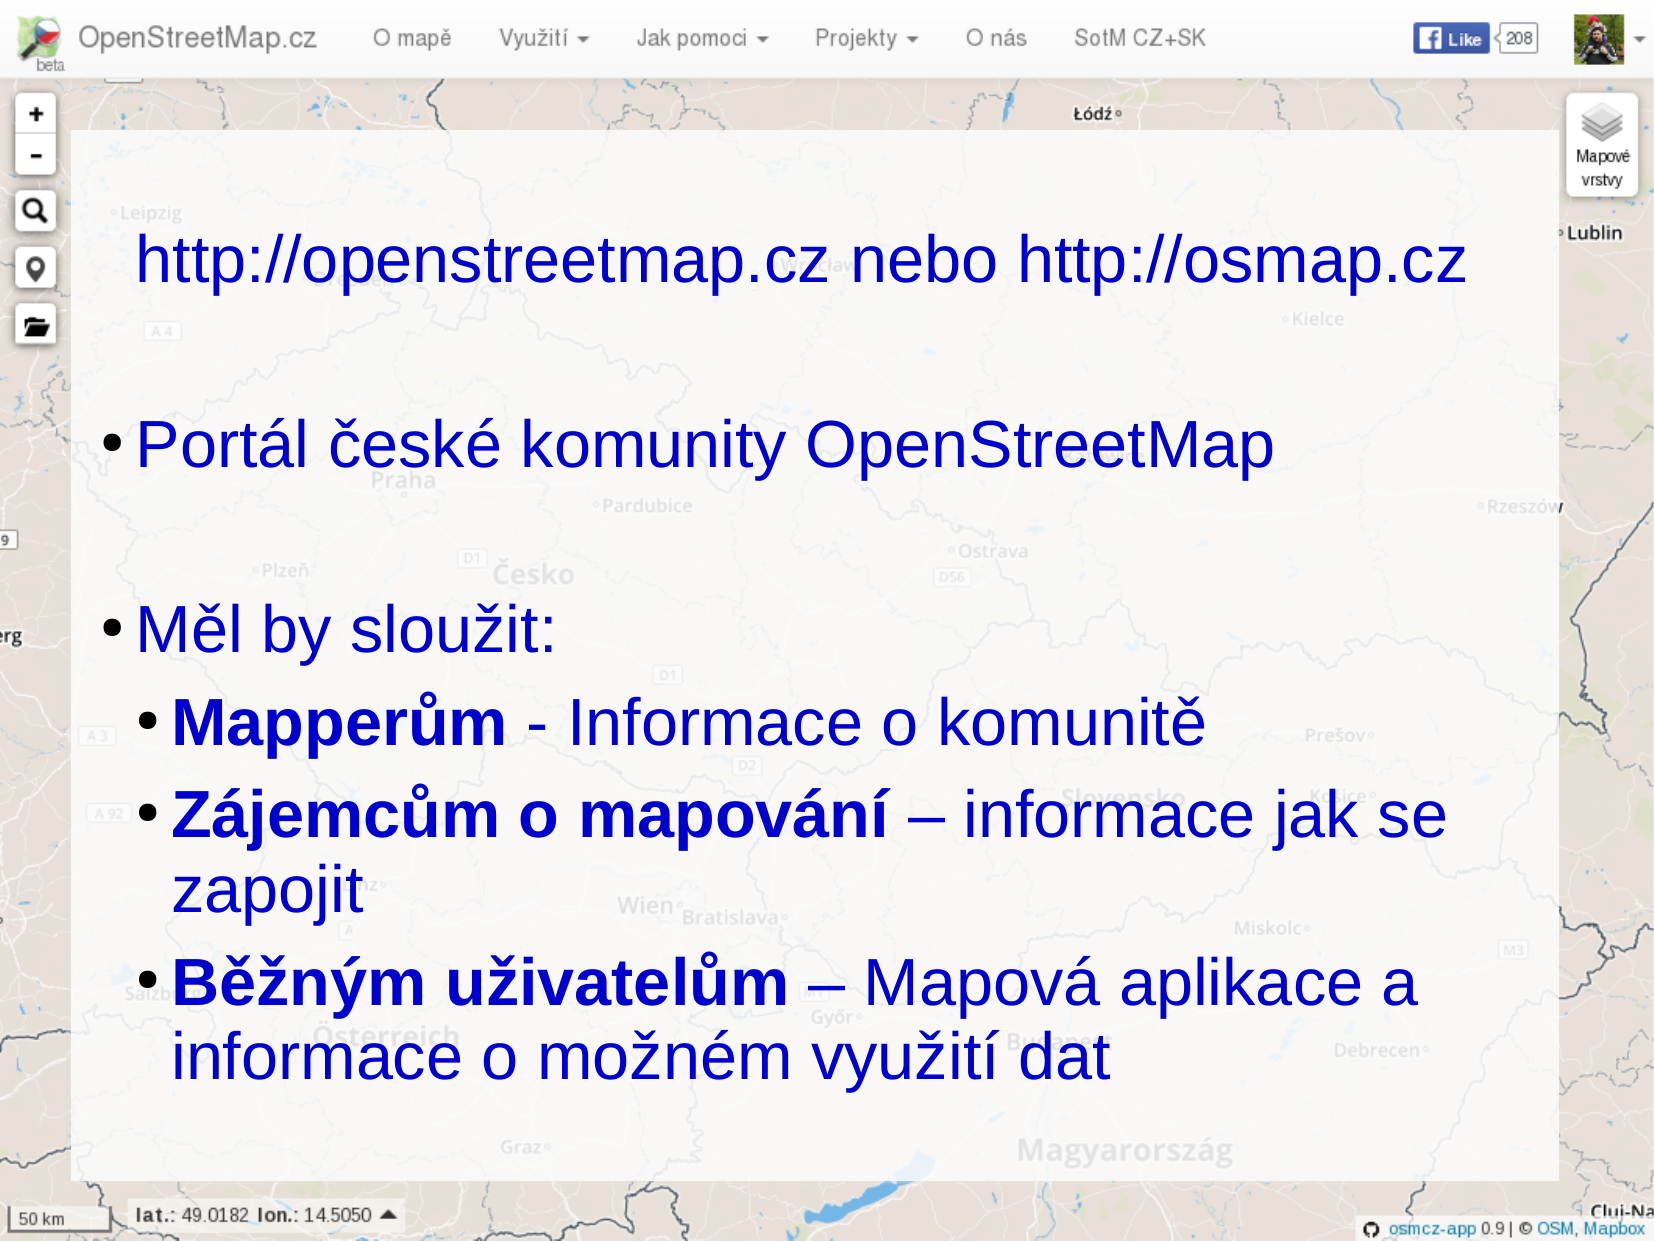

# http://openstreetmap.cz nebo http://osmap.cz
Portál české komunity OpenStreetMap
Měl by sloužit:
Mapperům - Informace o komunitě
Zájemcům o mapování – informace jak se zapojit
Běžným uživatelům – Mapová aplikace a informace o možném využití dat